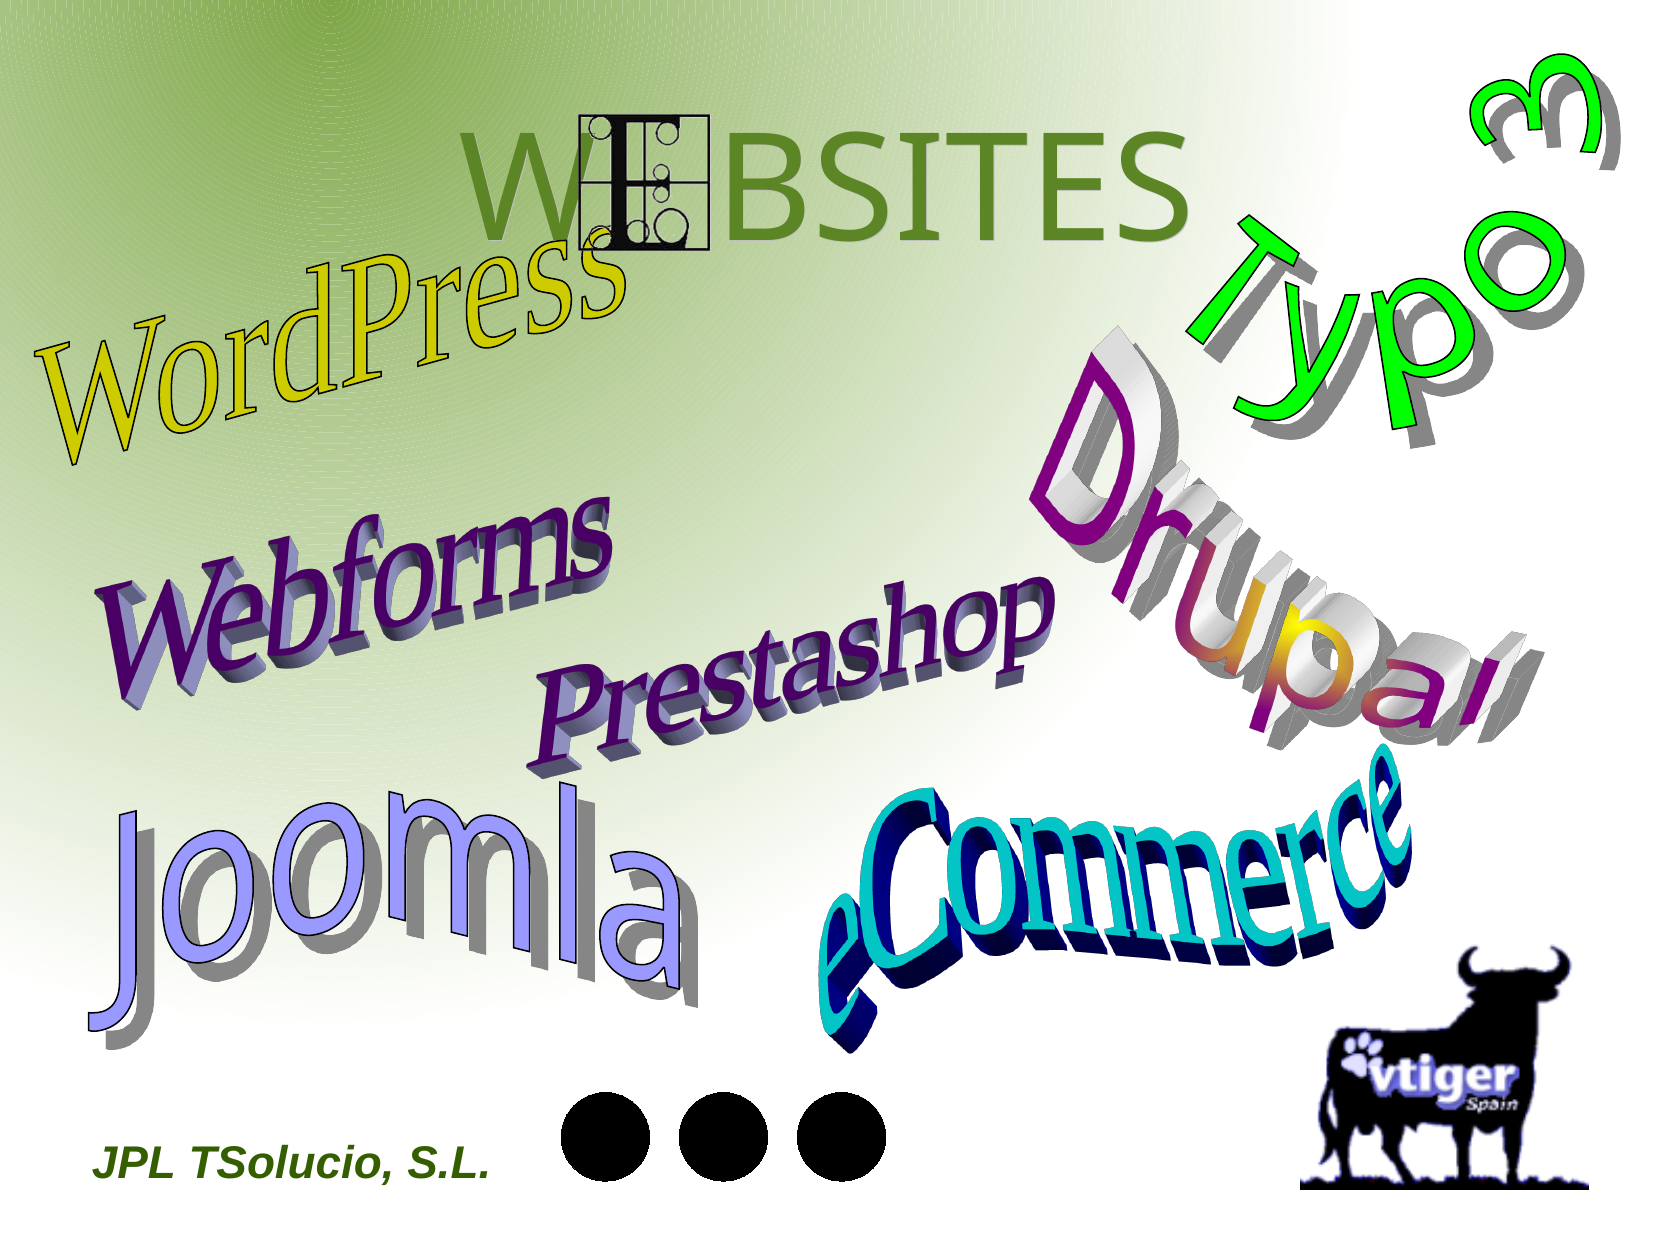

Typo 3
# W BSITES
WordPress
Drupal
Webforms
Prestashop
eCommerce
Joomla